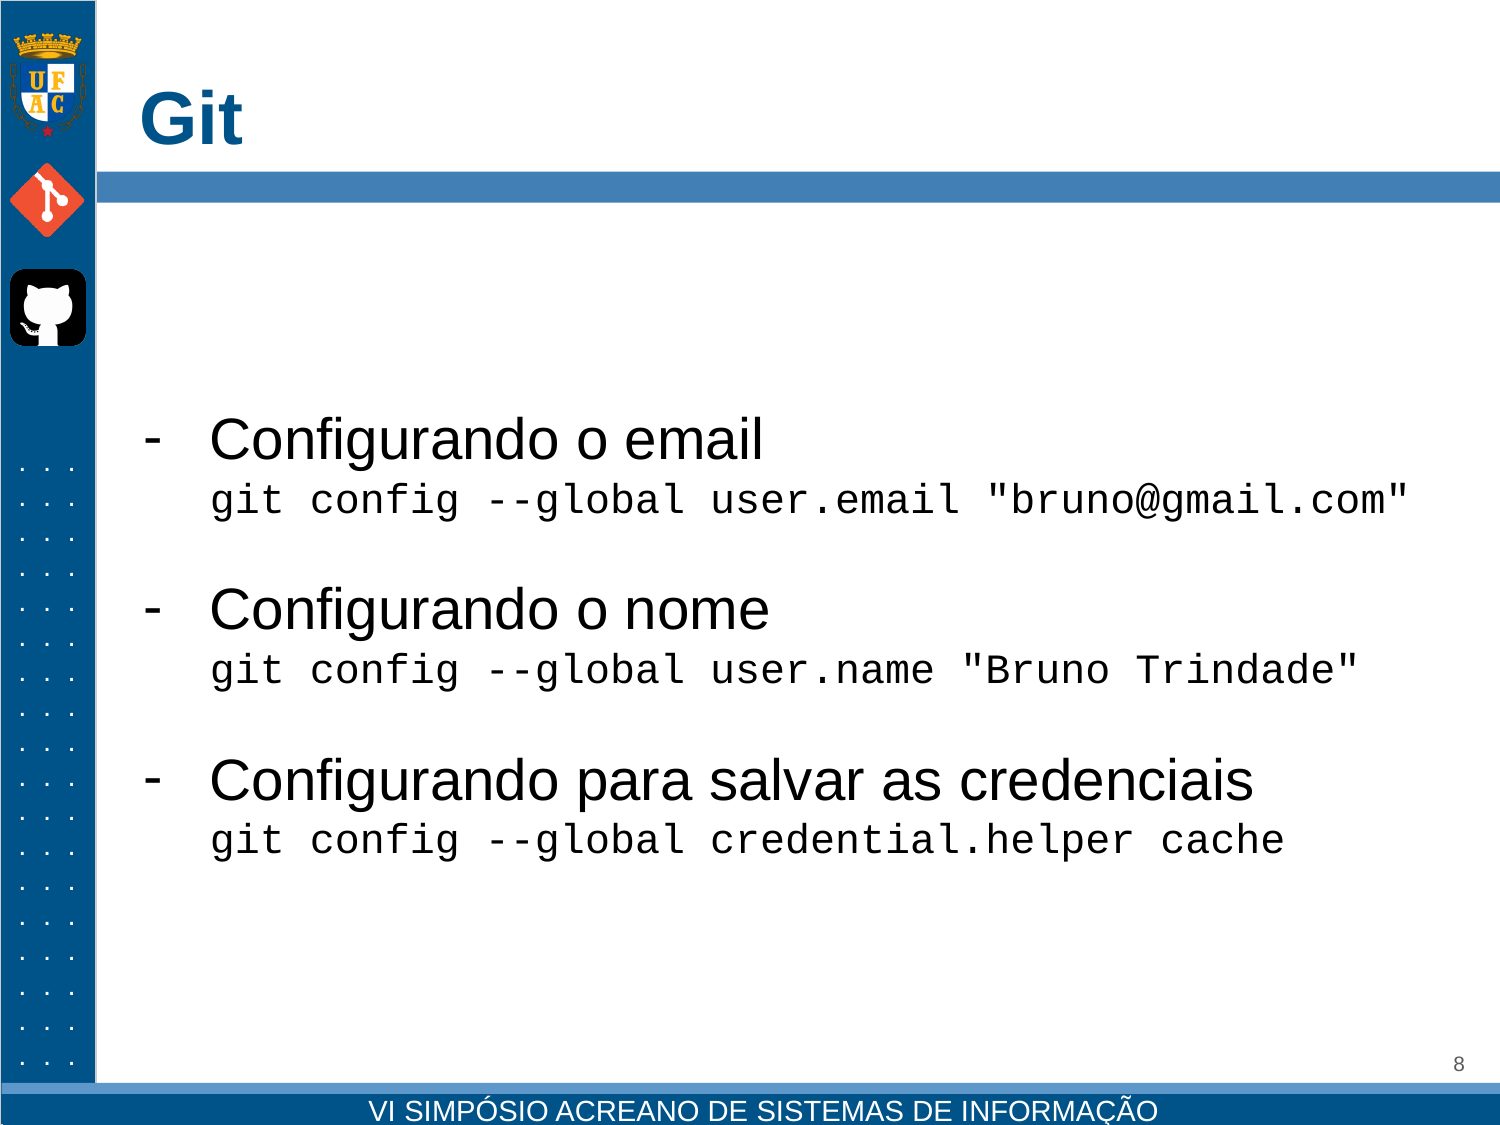

# Git
Configurando o email
git config --global user.email "bruno@gmail.com"
Configurando o nome
git config --global user.name "Bruno Trindade"
Configurando para salvar as credenciais
git config --global credential.helper cache
. . .
. . .
. . .
. . .
. . .
. . .
. . .
. . .
. . .
. . .
. . .
. . .
. . .
. . .
. . .
. . .
. . .
. . .
VI SIMPÓSIO ACREANO DE SISTEMAS DE INFORMAÇÃO